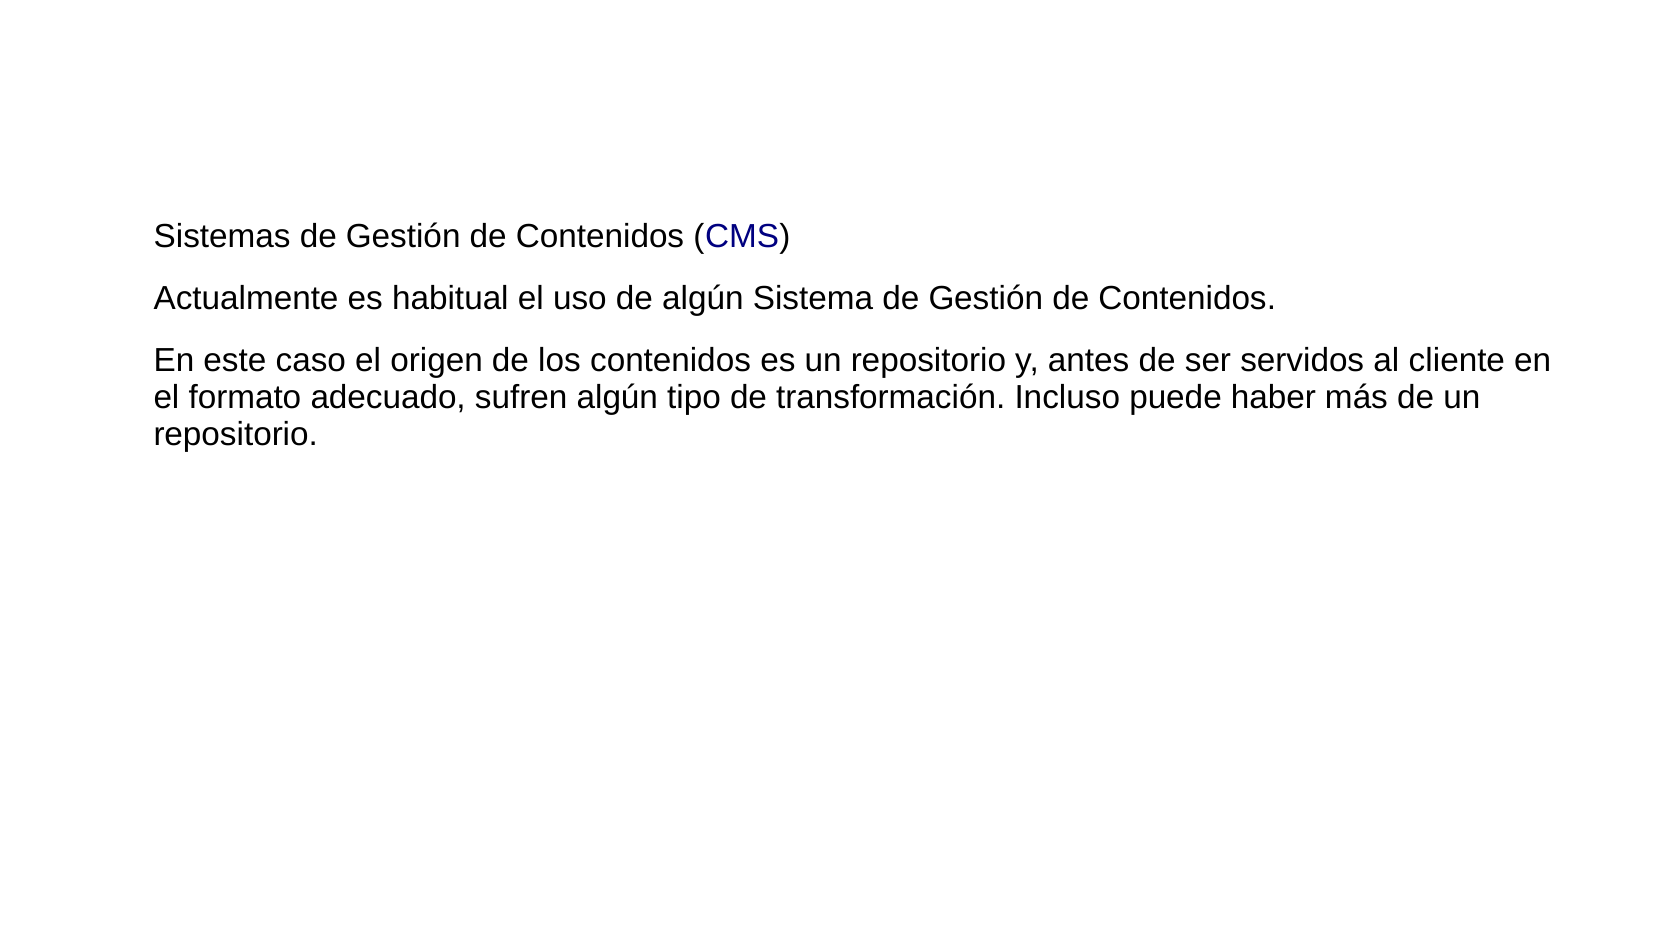

# Sistemas de Gestión de Contenidos (CMS)
Actualmente es habitual el uso de algún Sistema de Gestión de Contenidos.
En este caso el origen de los contenidos es un repositorio y, antes de ser servidos al cliente en el formato adecuado, sufren algún tipo de transformación. Incluso puede haber más de un repositorio.